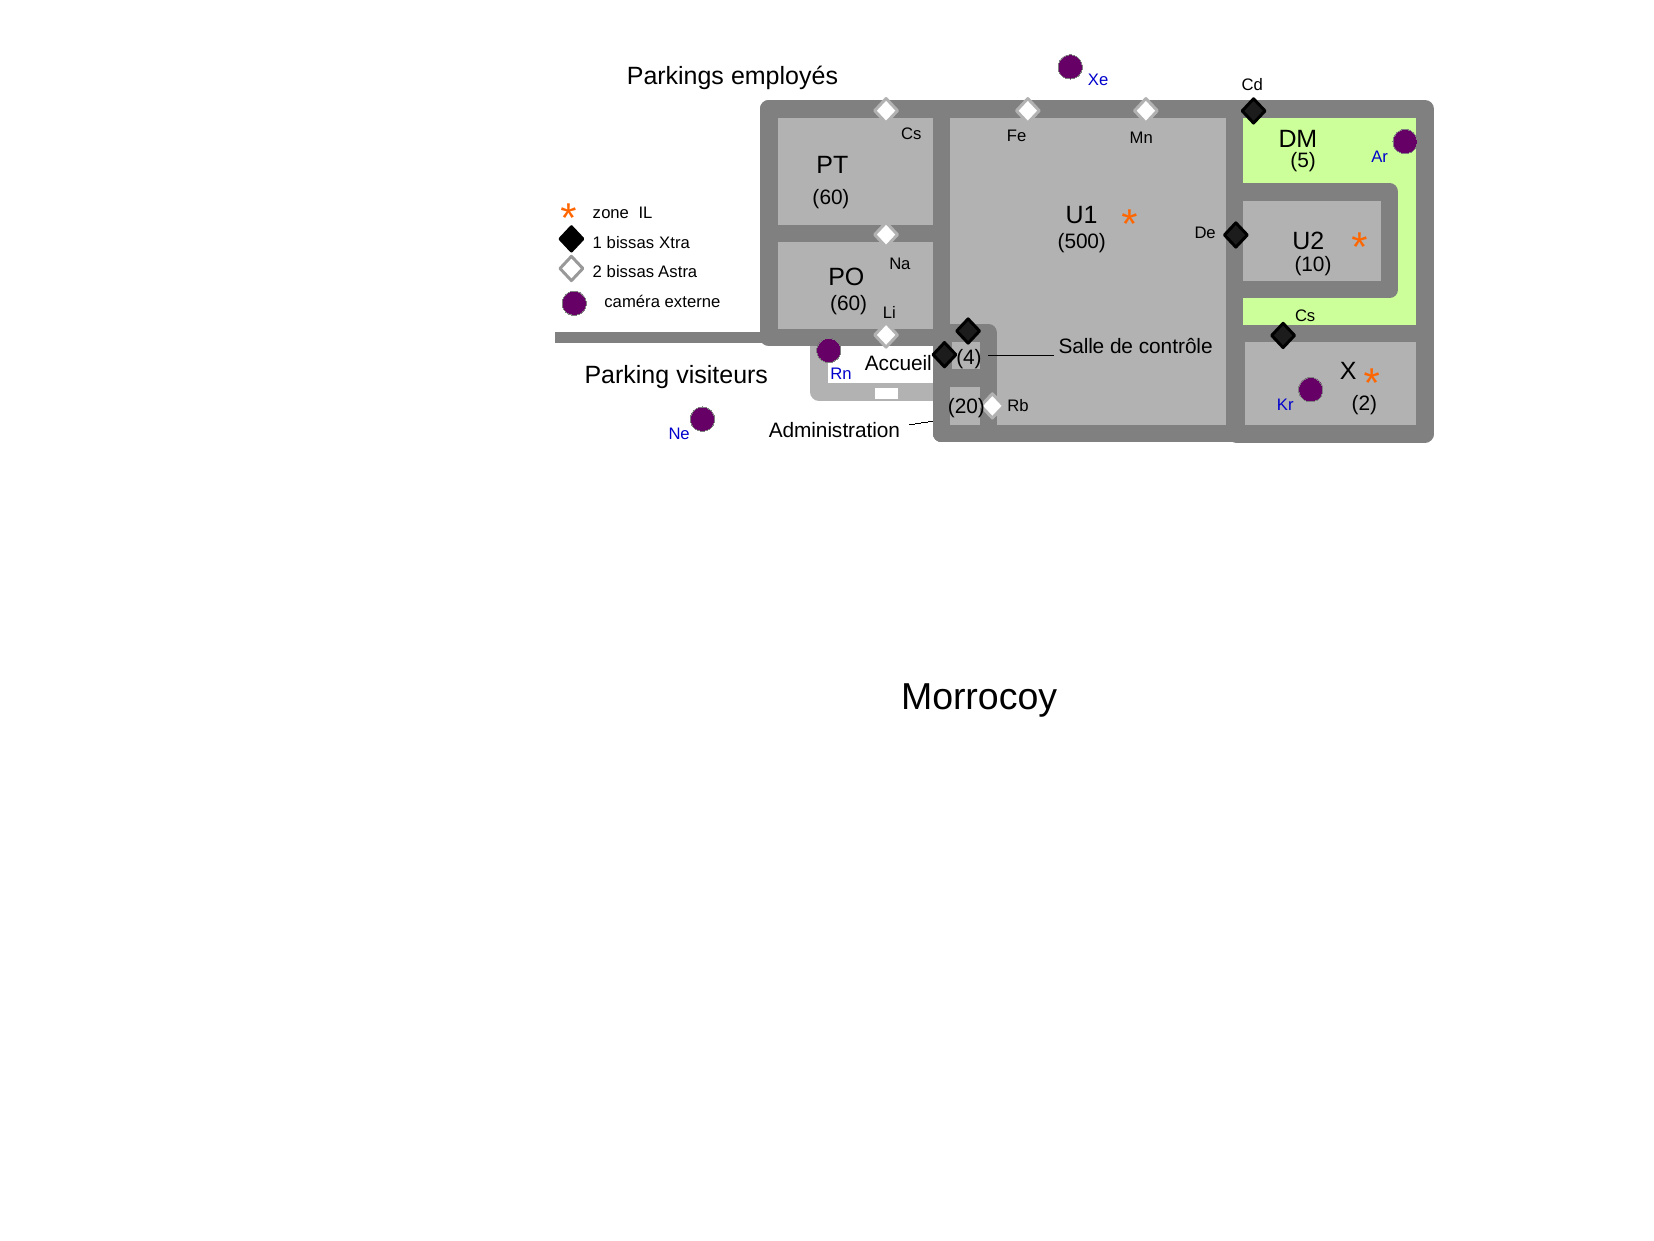

Parkings employés
Xe
Cd
Cs
DM
Fe
Mn
Ar
(5)
PT
(60)
*
*
U1
zone IL
De
*
U2
(500)
1 bissas Xtra
(10)
Na
2 bissas Astra
PO
caméra externe
(60)
Li
Cs
Salle de contrôle
(4)
Accueil
X
*
Parking visiteurs
Rn
(2)
(20)
Kr
Rb
Administration
Ne
Morrocoy